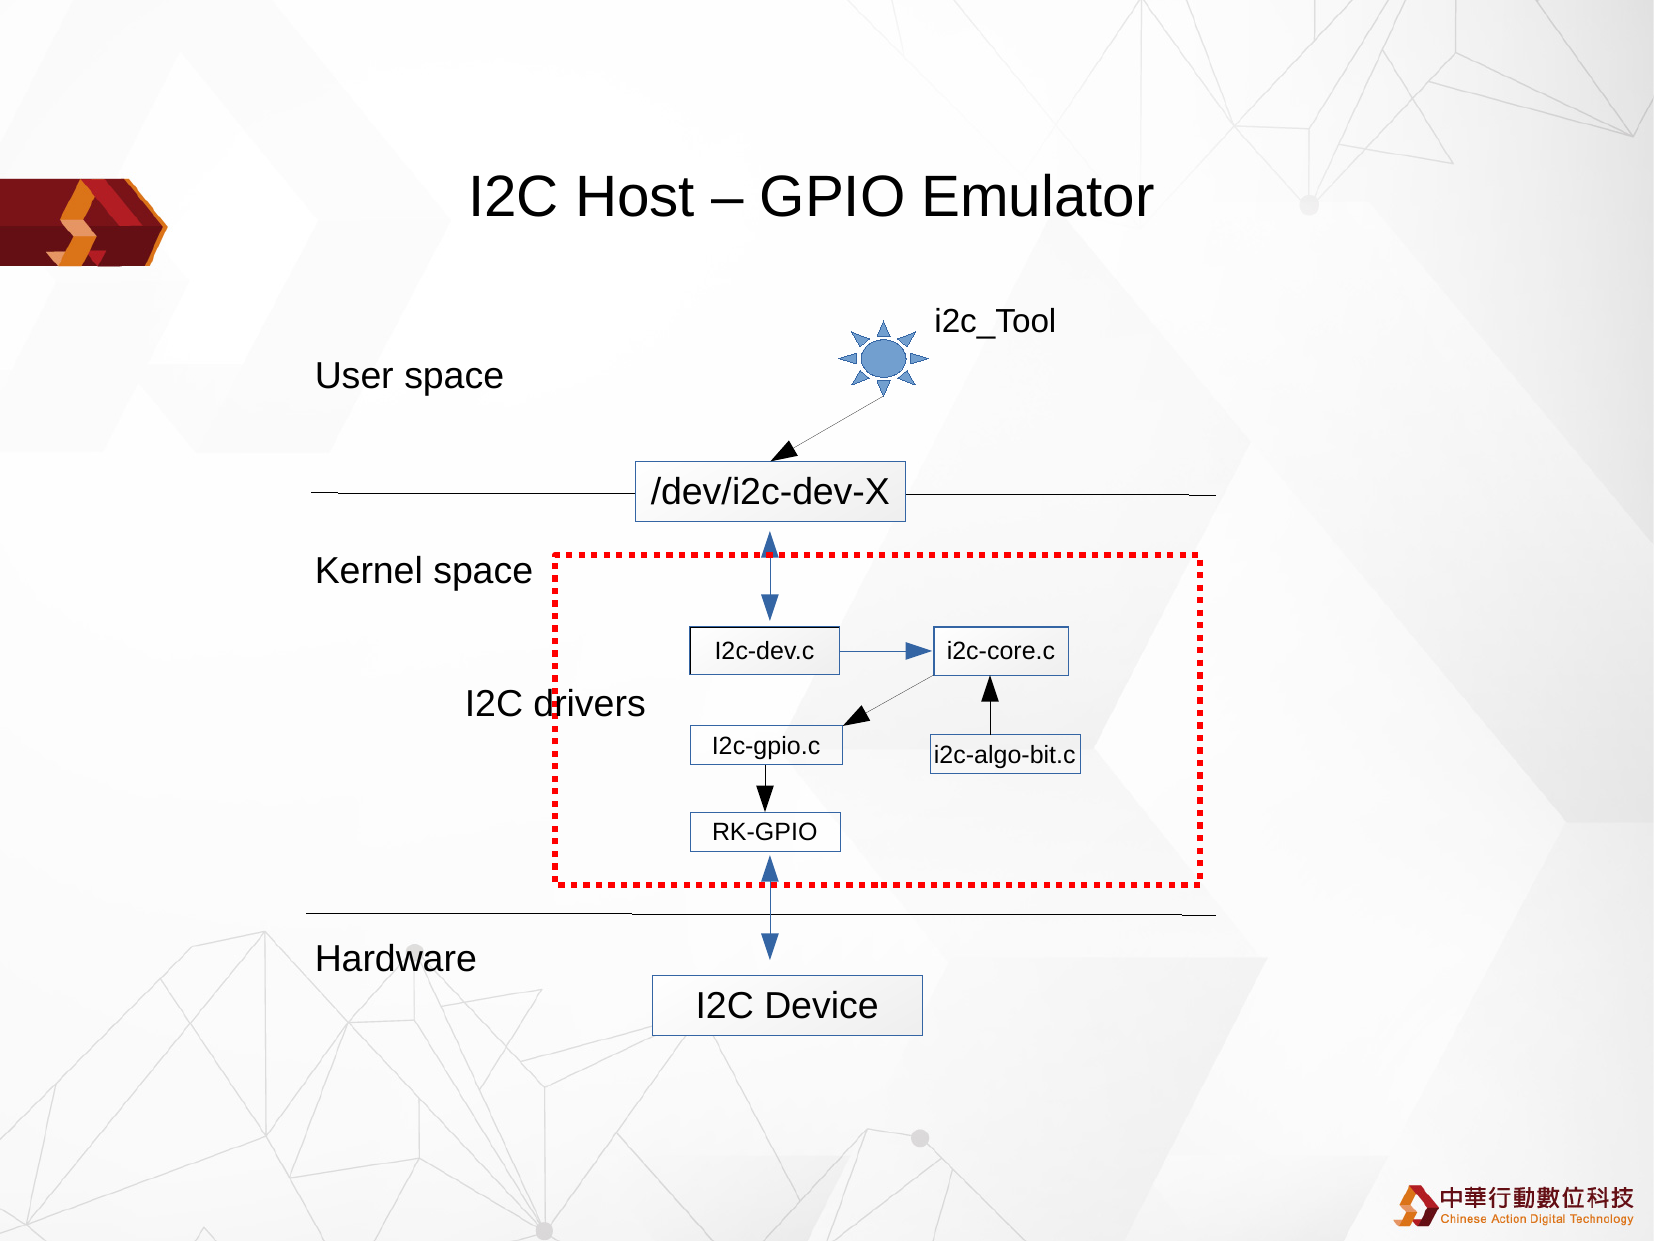

# I2C Host – GPIO Emulator
i2c_Tool
User space
/dev/i2c-dev-X
Kernel space
i2c-core.c
I2c-dev.c
I2C drivers
I2c-gpio.c
i2c-algo-bit.c
RK-GPIO
Hardware
I2C Device